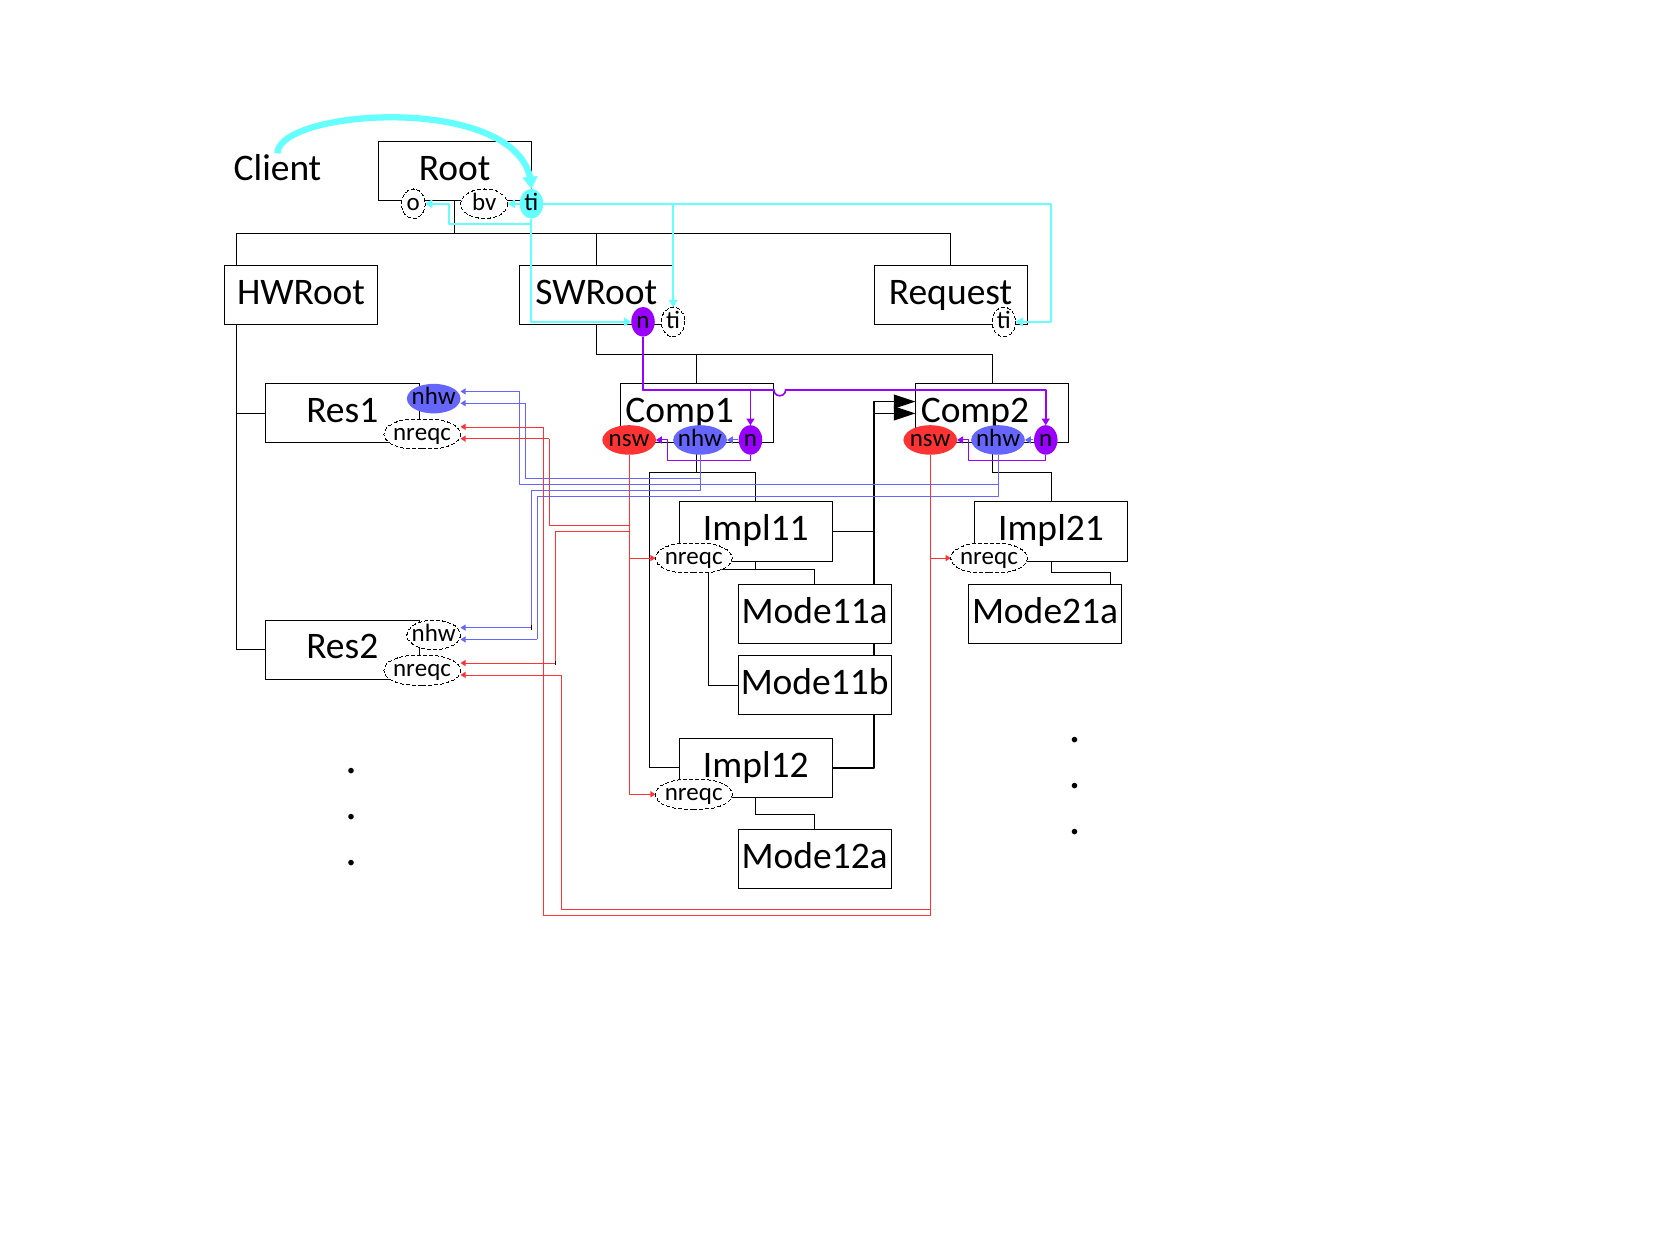

Root
Client
o
bv
ti
HWRoot
SWRoot
Request
n
ti
ti
Res1
nhw
Comp1
Comp2
nreqc
nsw
nhw
n
nsw
nhw
n
Impl11
Impl21
nreqc
nreqc
Mode11a
Mode21a
Res2
nhw
nreqc
Mode11b
.
.
.
.
.
.
Impl12
nreqc
Mode12a